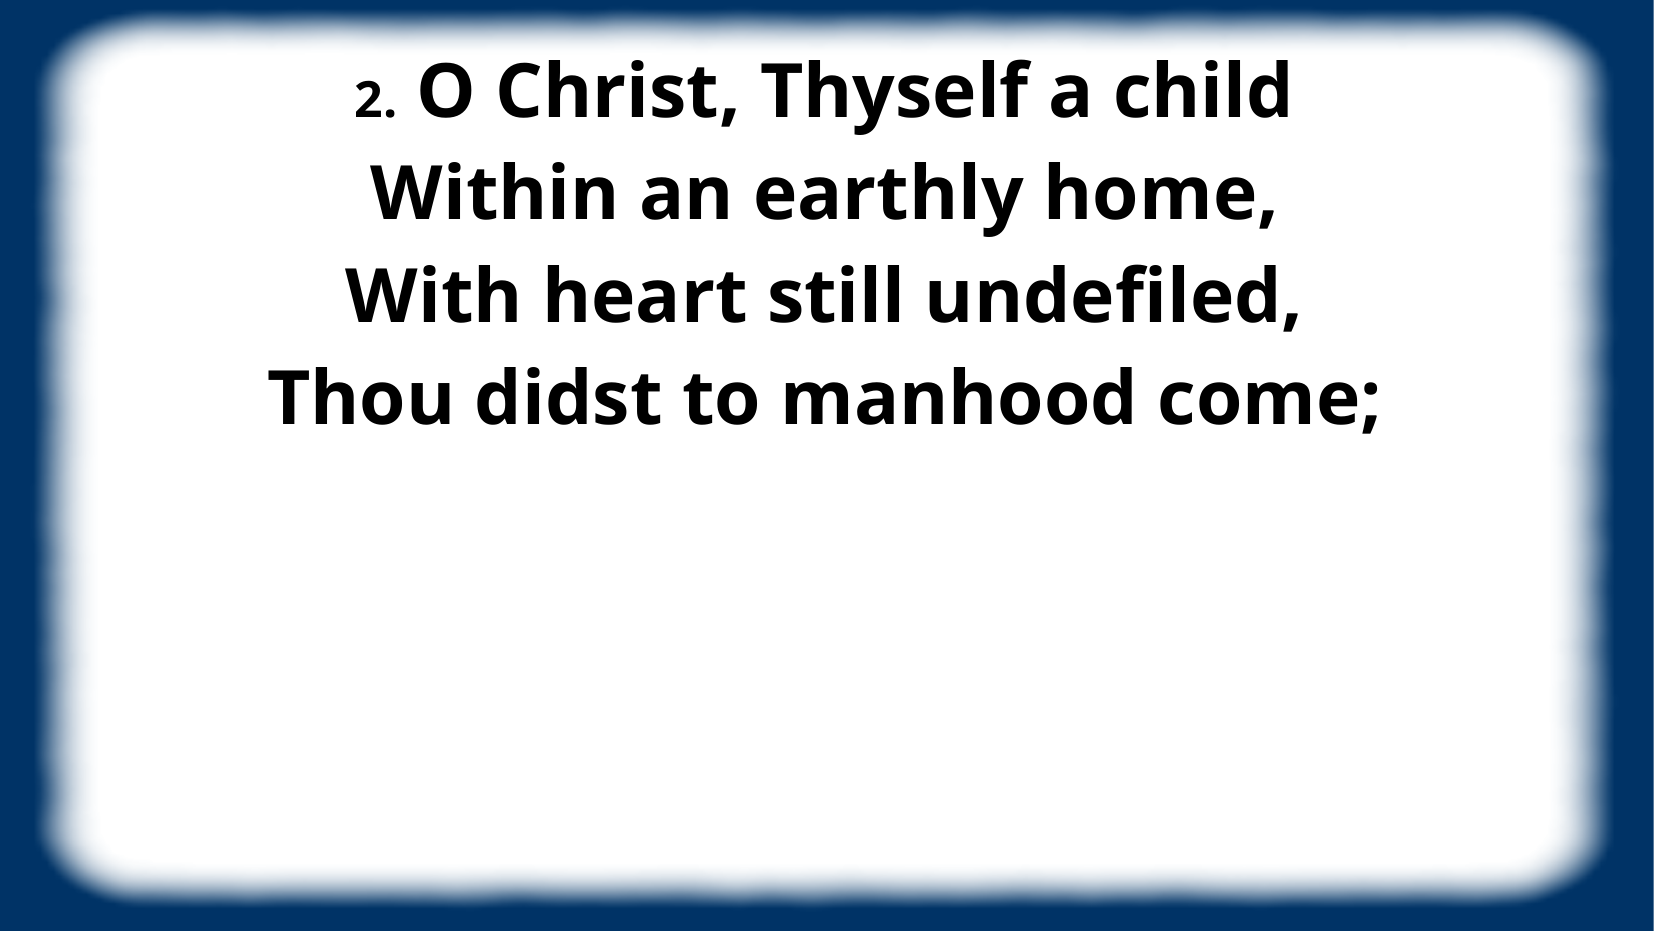

2. O Christ, Thyself a child
Within an earthly home,
With heart still undefiled,
Thou didst to manhood come;